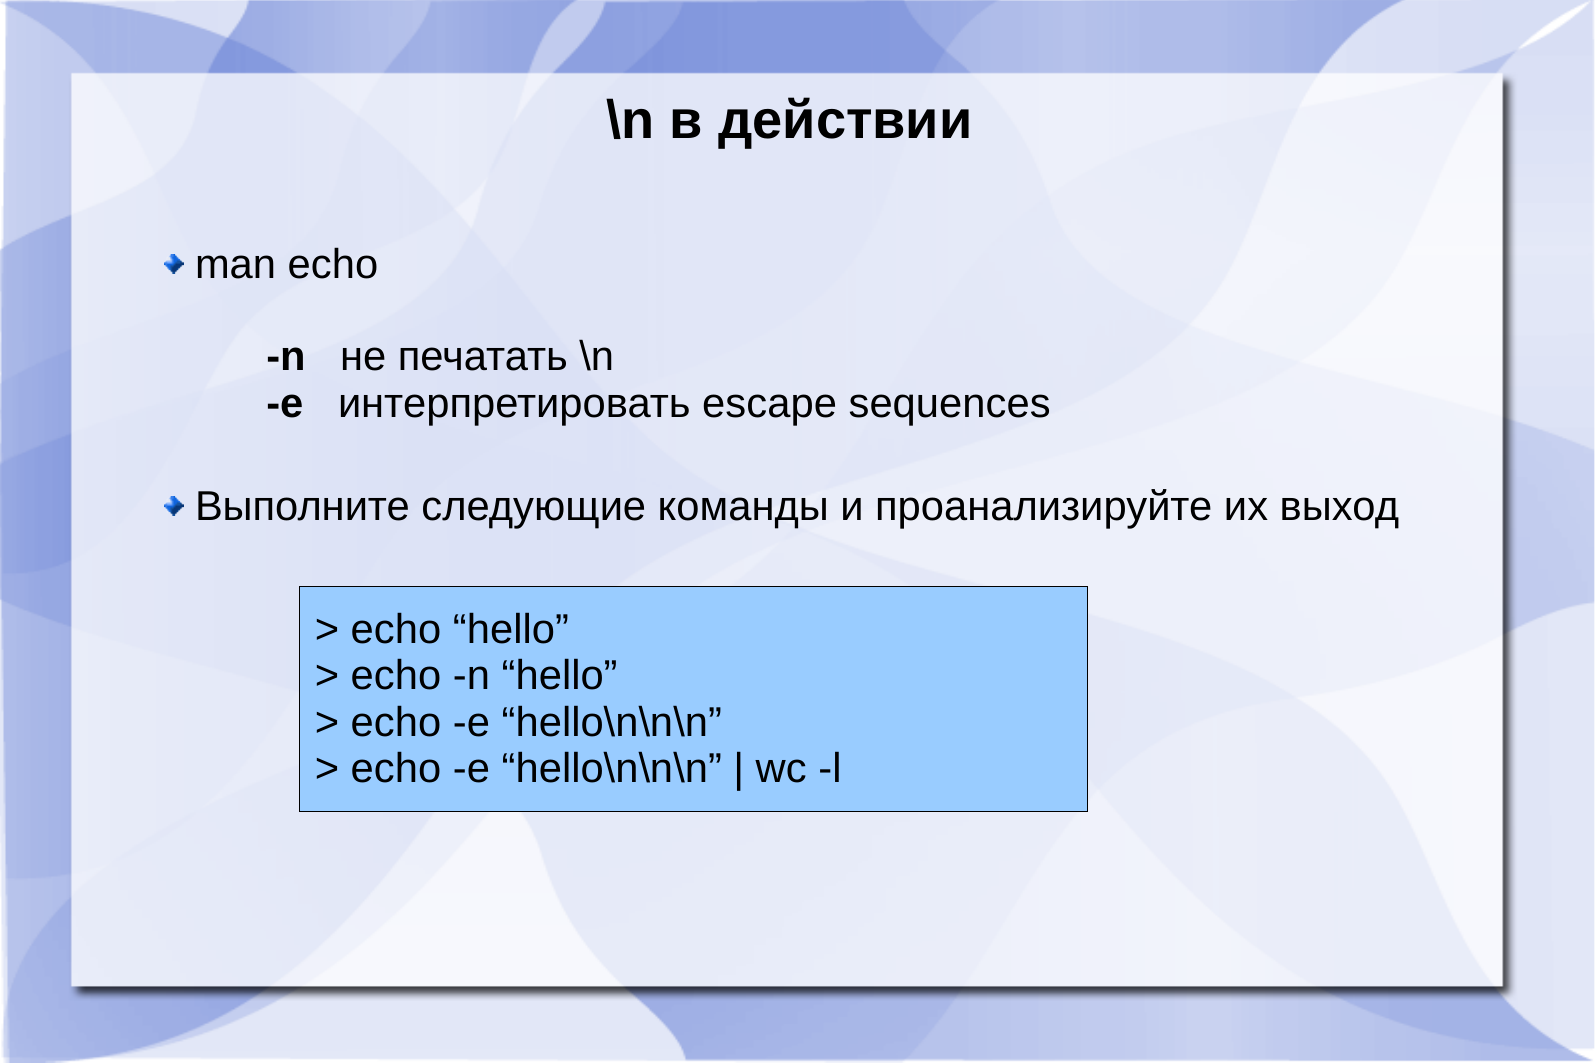

# \n в действии
 man echo
-n не печатать \n
-e интерпретировать escape sequences
 Выполните следующие команды и проанализируйте их выход
> echo “hello”
> echo -n “hello”
> echo -e “hello\n\n\n”
> echo -e “hello\n\n\n” | wc -l